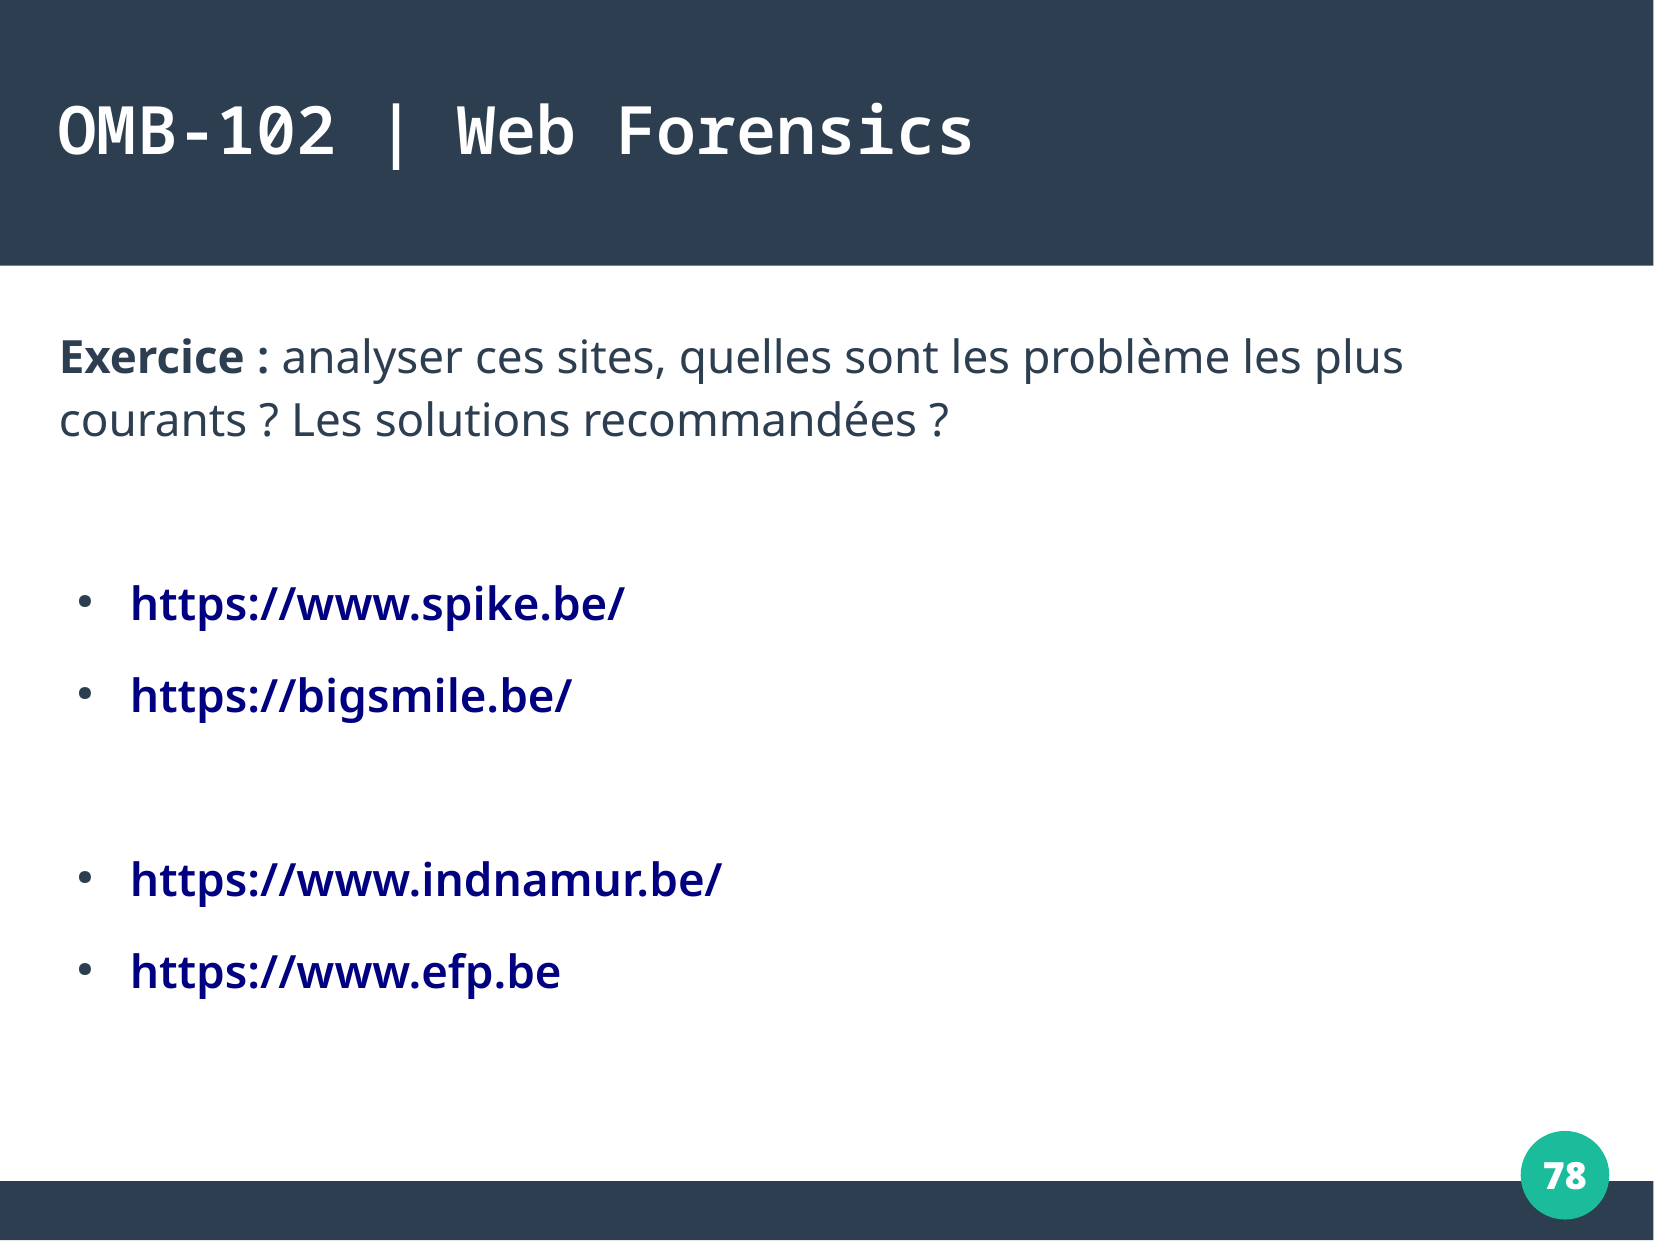

OMB-102 | Web Forensics
# Exercice : analyser ces sites, quelles sont les problème les plus courants ? Les solutions recommandées ?
https://www.spike.be/
https://bigsmile.be/
https://www.indnamur.be/
https://www.efp.be
78